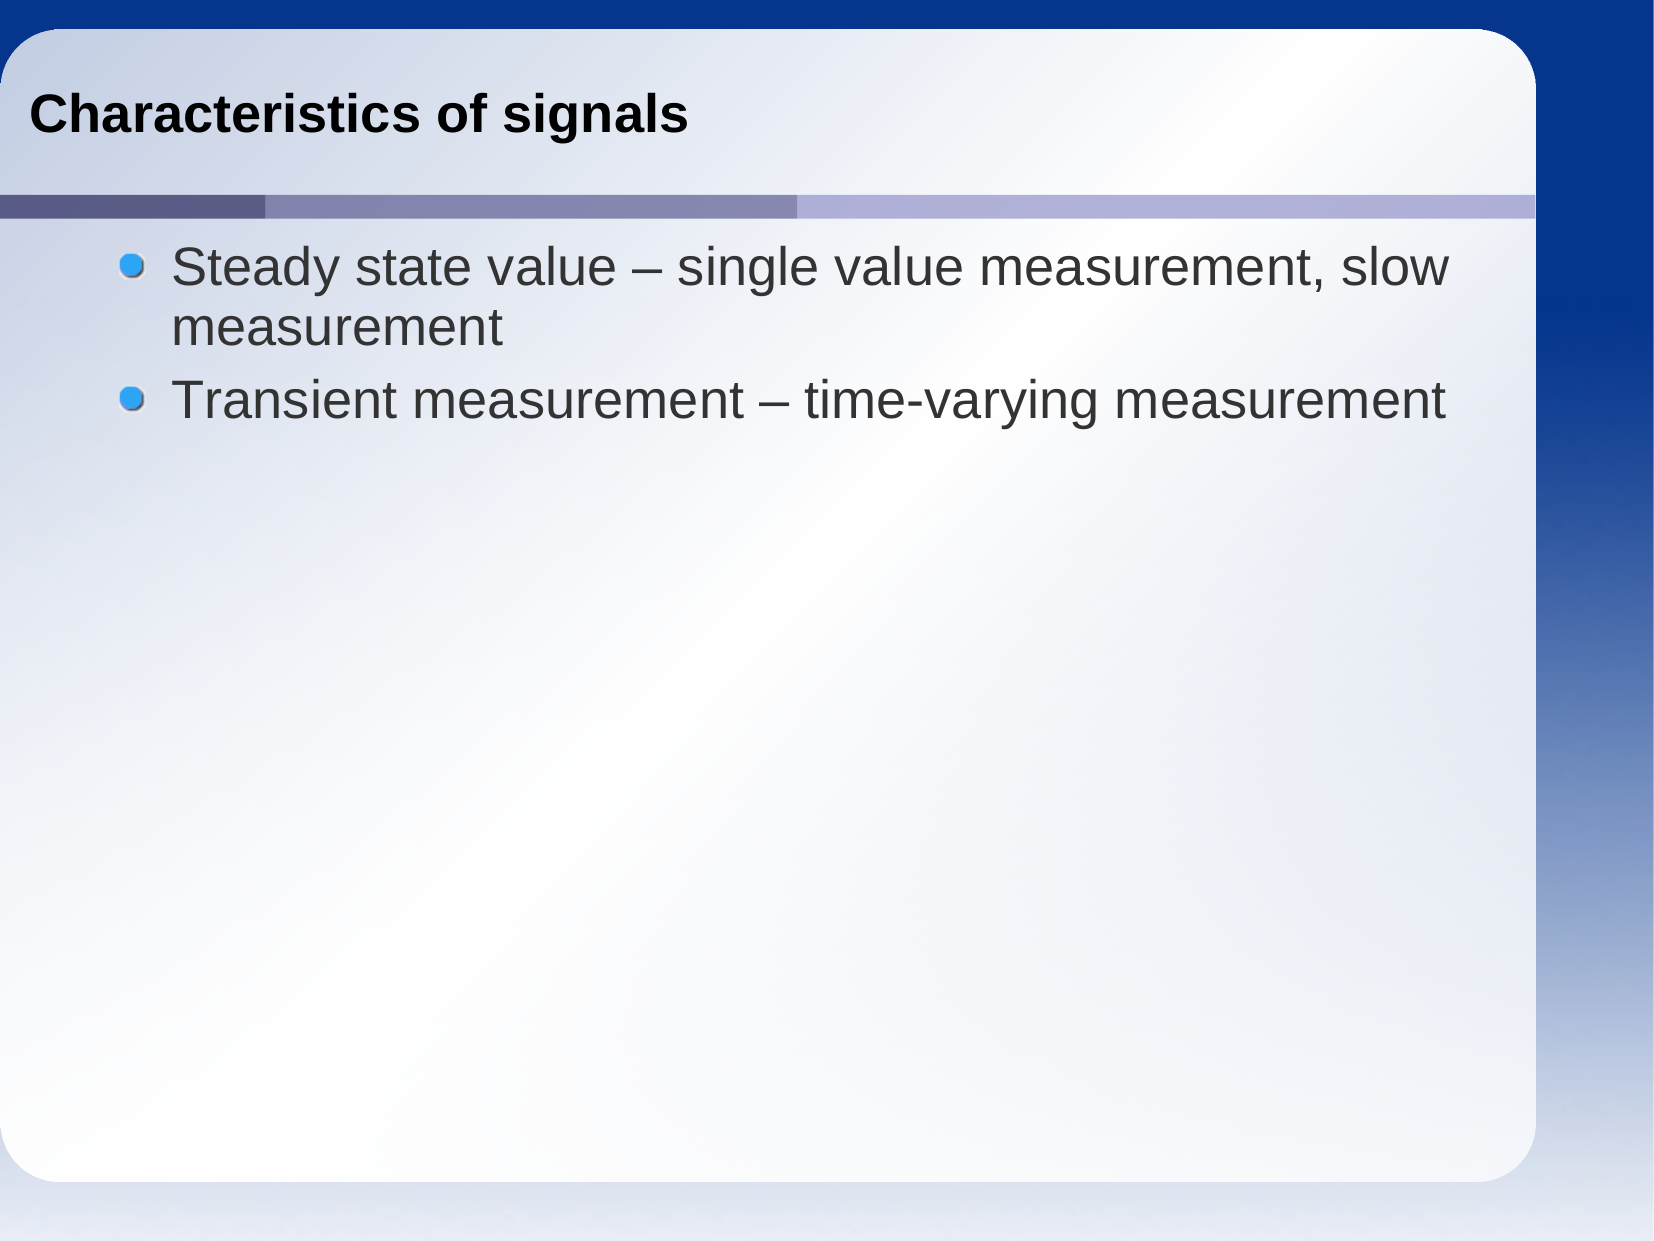

# Characteristics of signals
Steady state value – single value measurement, slow measurement
Transient measurement – time-varying measurement